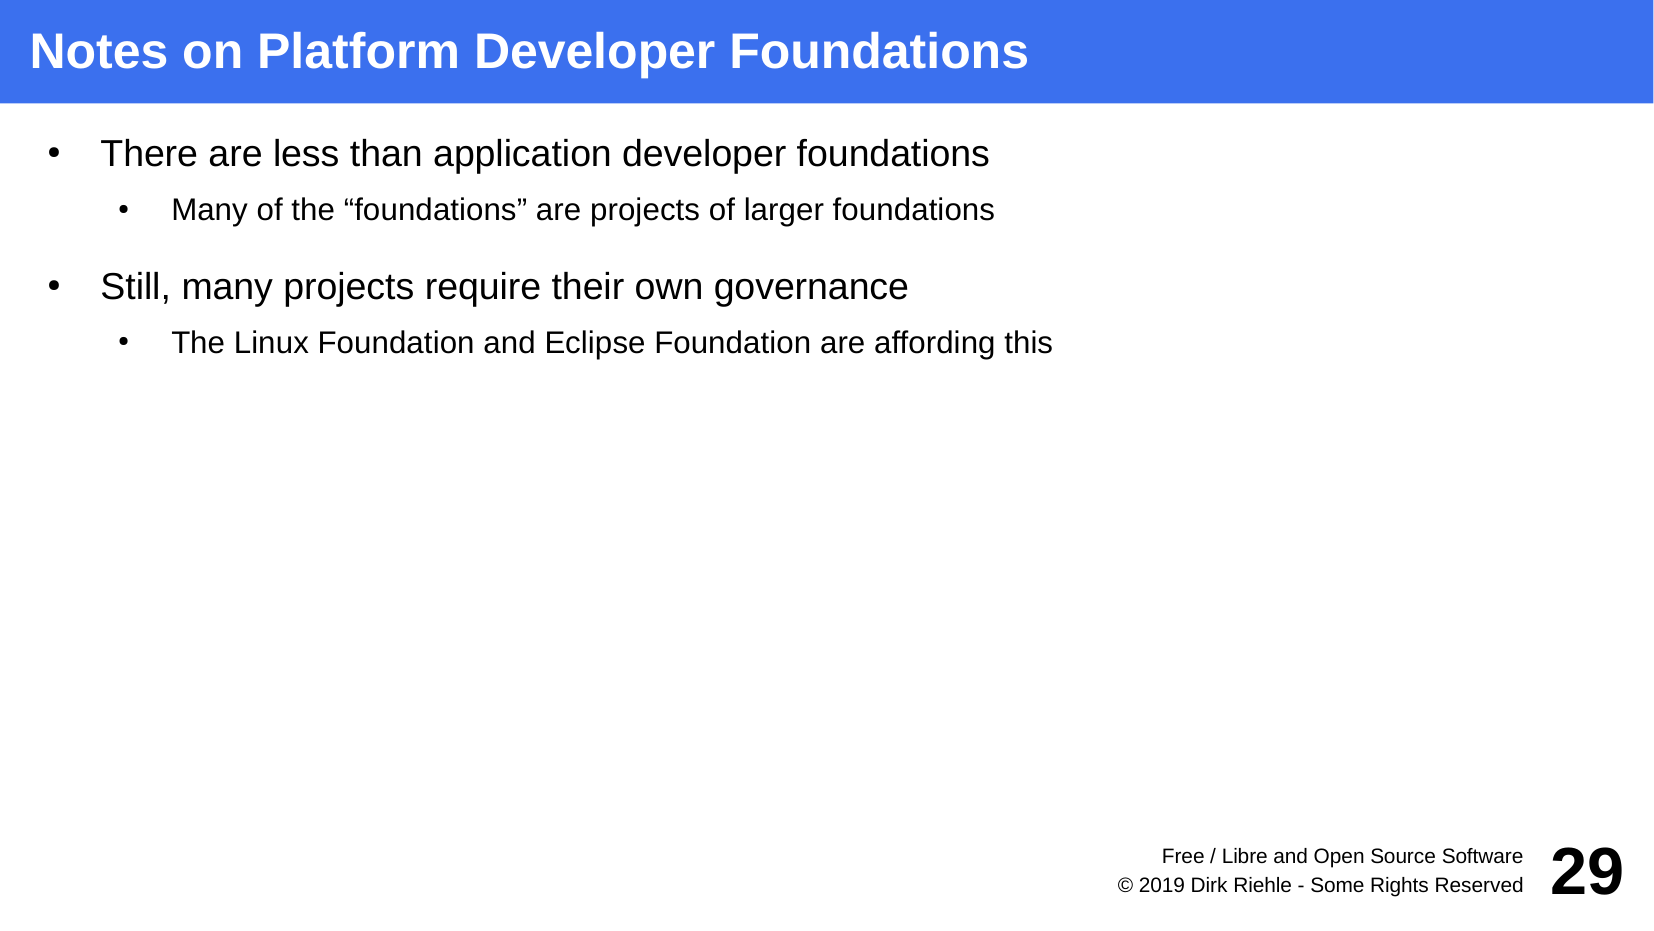

# Notes on Platform Developer Foundations
There are less than application developer foundations
Many of the “foundations” are projects of larger foundations
Still, many projects require their own governance
The Linux Foundation and Eclipse Foundation are affording this
Free / Libre and Open Source Software
29
© 2019 Dirk Riehle - Some Rights Reserved